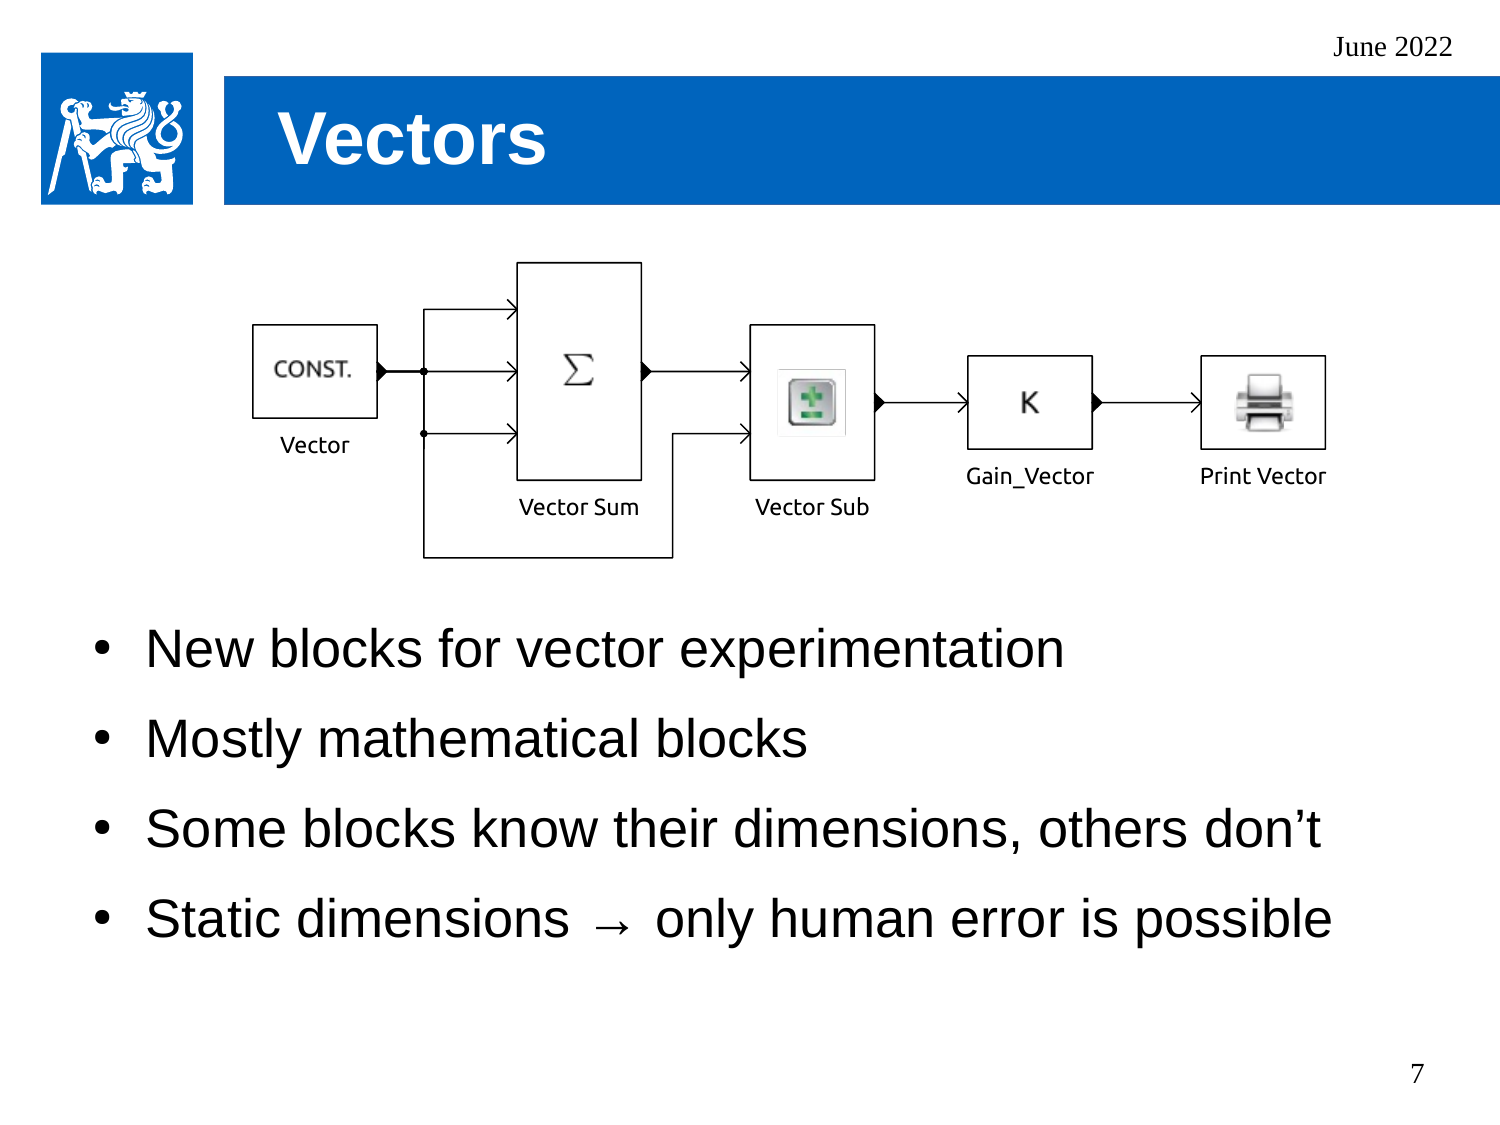

# Vectors
New blocks for vector experimentation
Mostly mathematical blocks
Some blocks know their dimensions, others don’t
Static dimensions → only human error is possible